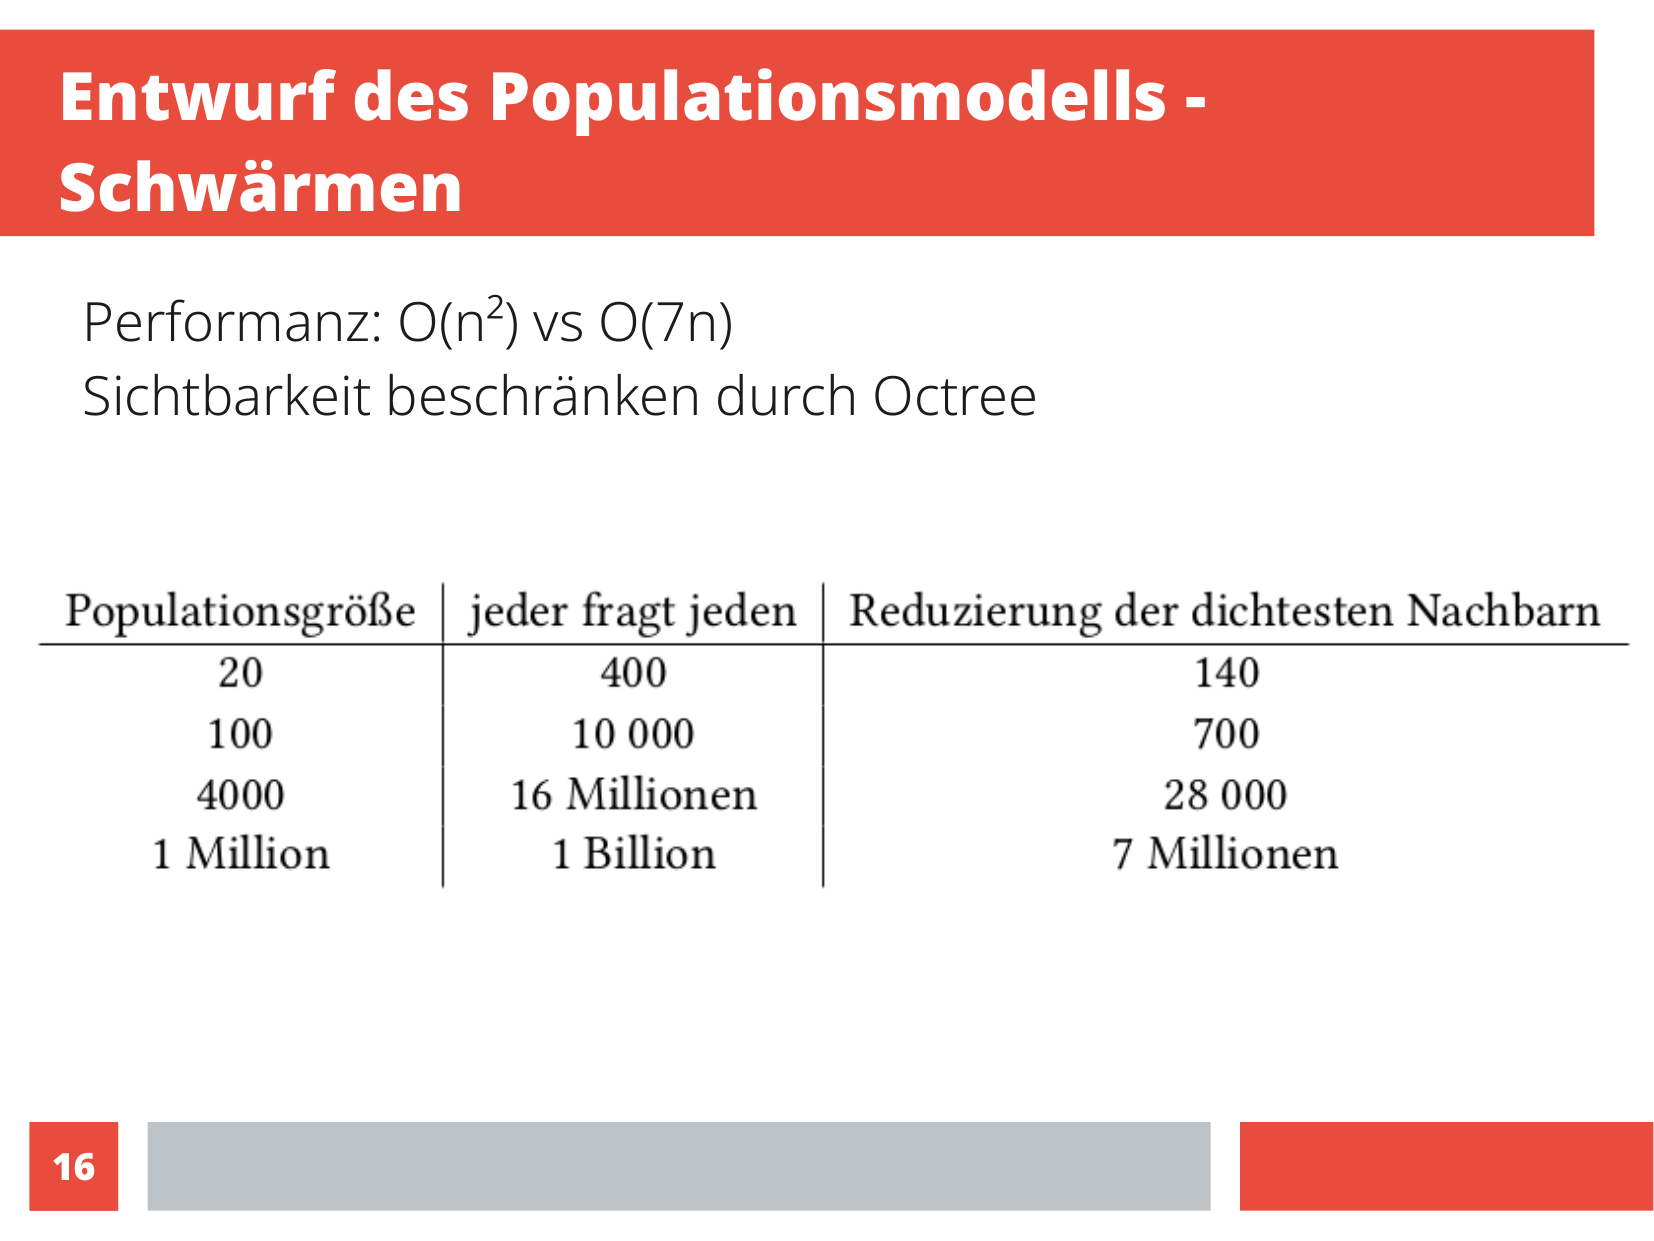

# Entwurf des Populationsmodells - Schwärmen
Performanz: O(n²) vs O(7n)
Sichtbarkeit beschränken durch Octree
16